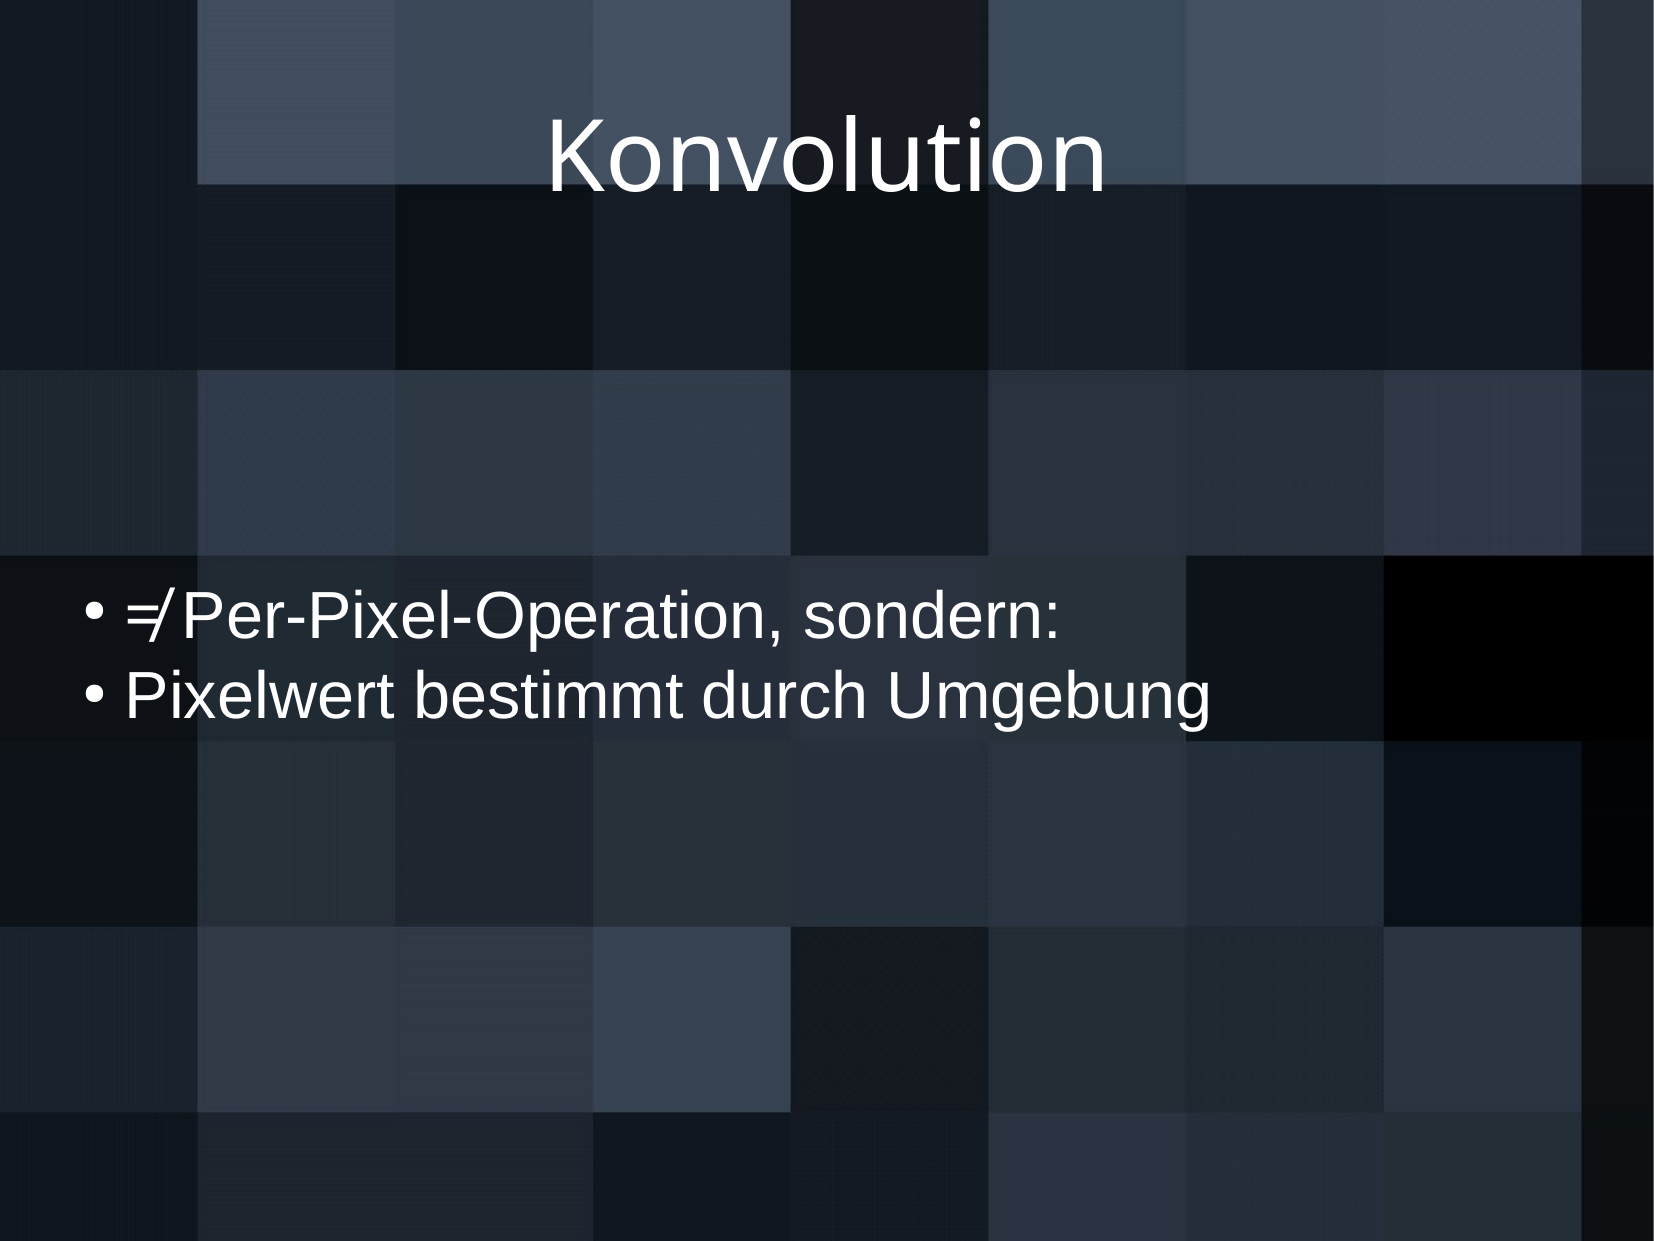

# Konvolution
 ≠ Per-Pixel-Operation, sondern:
 Pixelwert bestimmt durch Umgebung